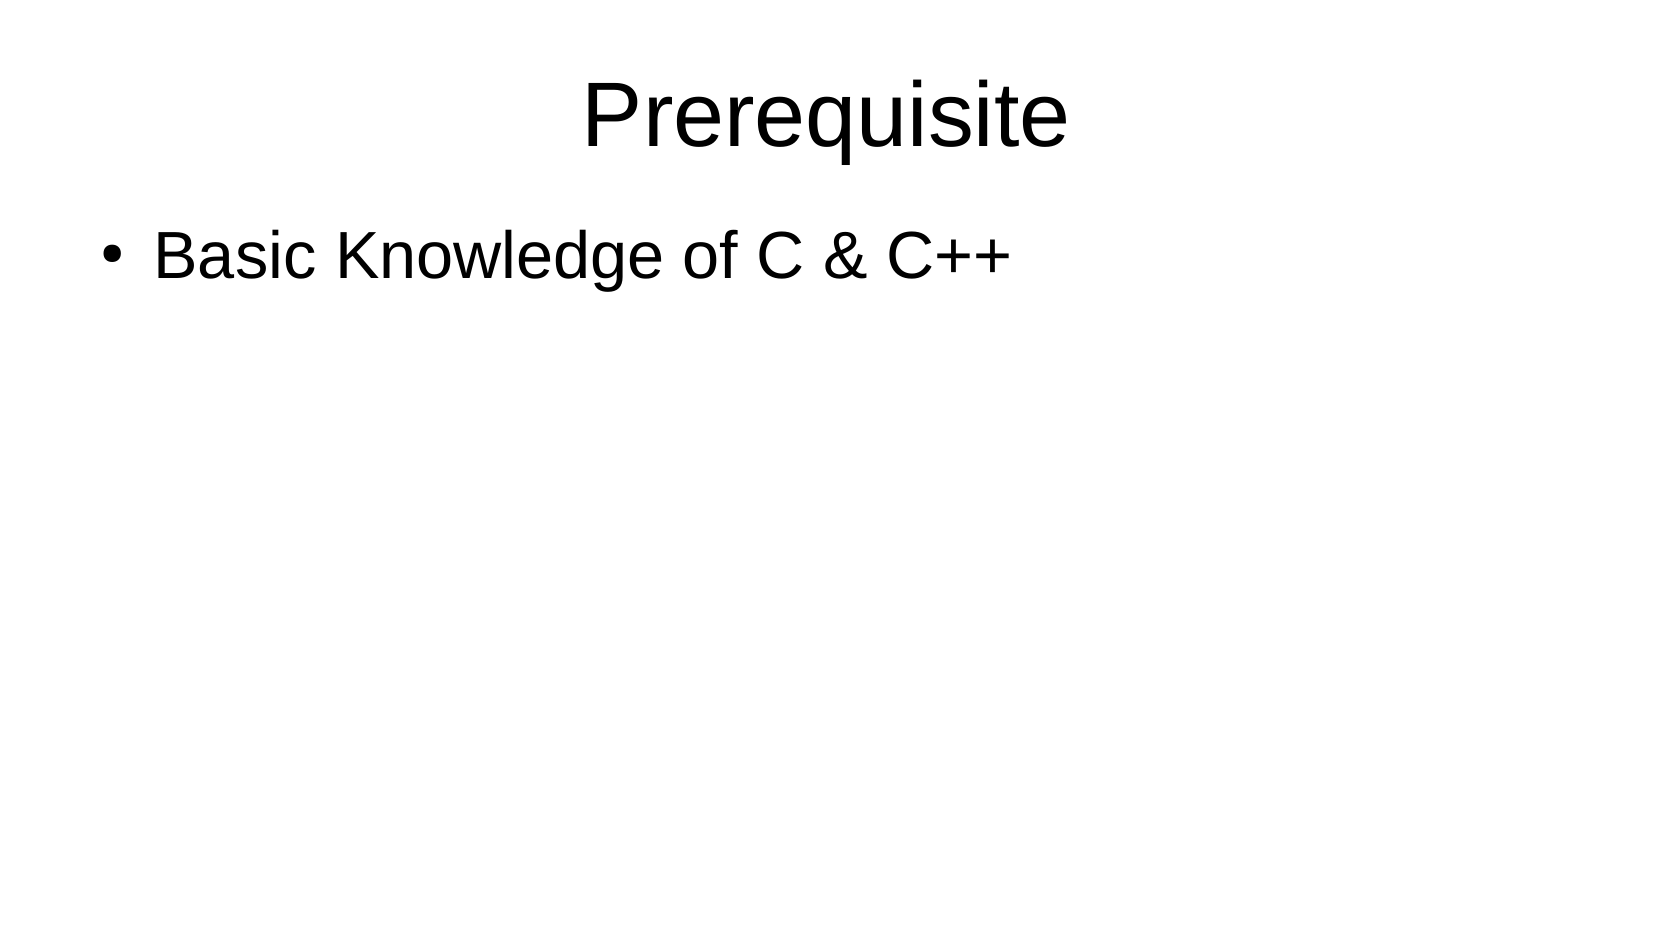

# Prerequisite
Basic Knowledge of C & C++